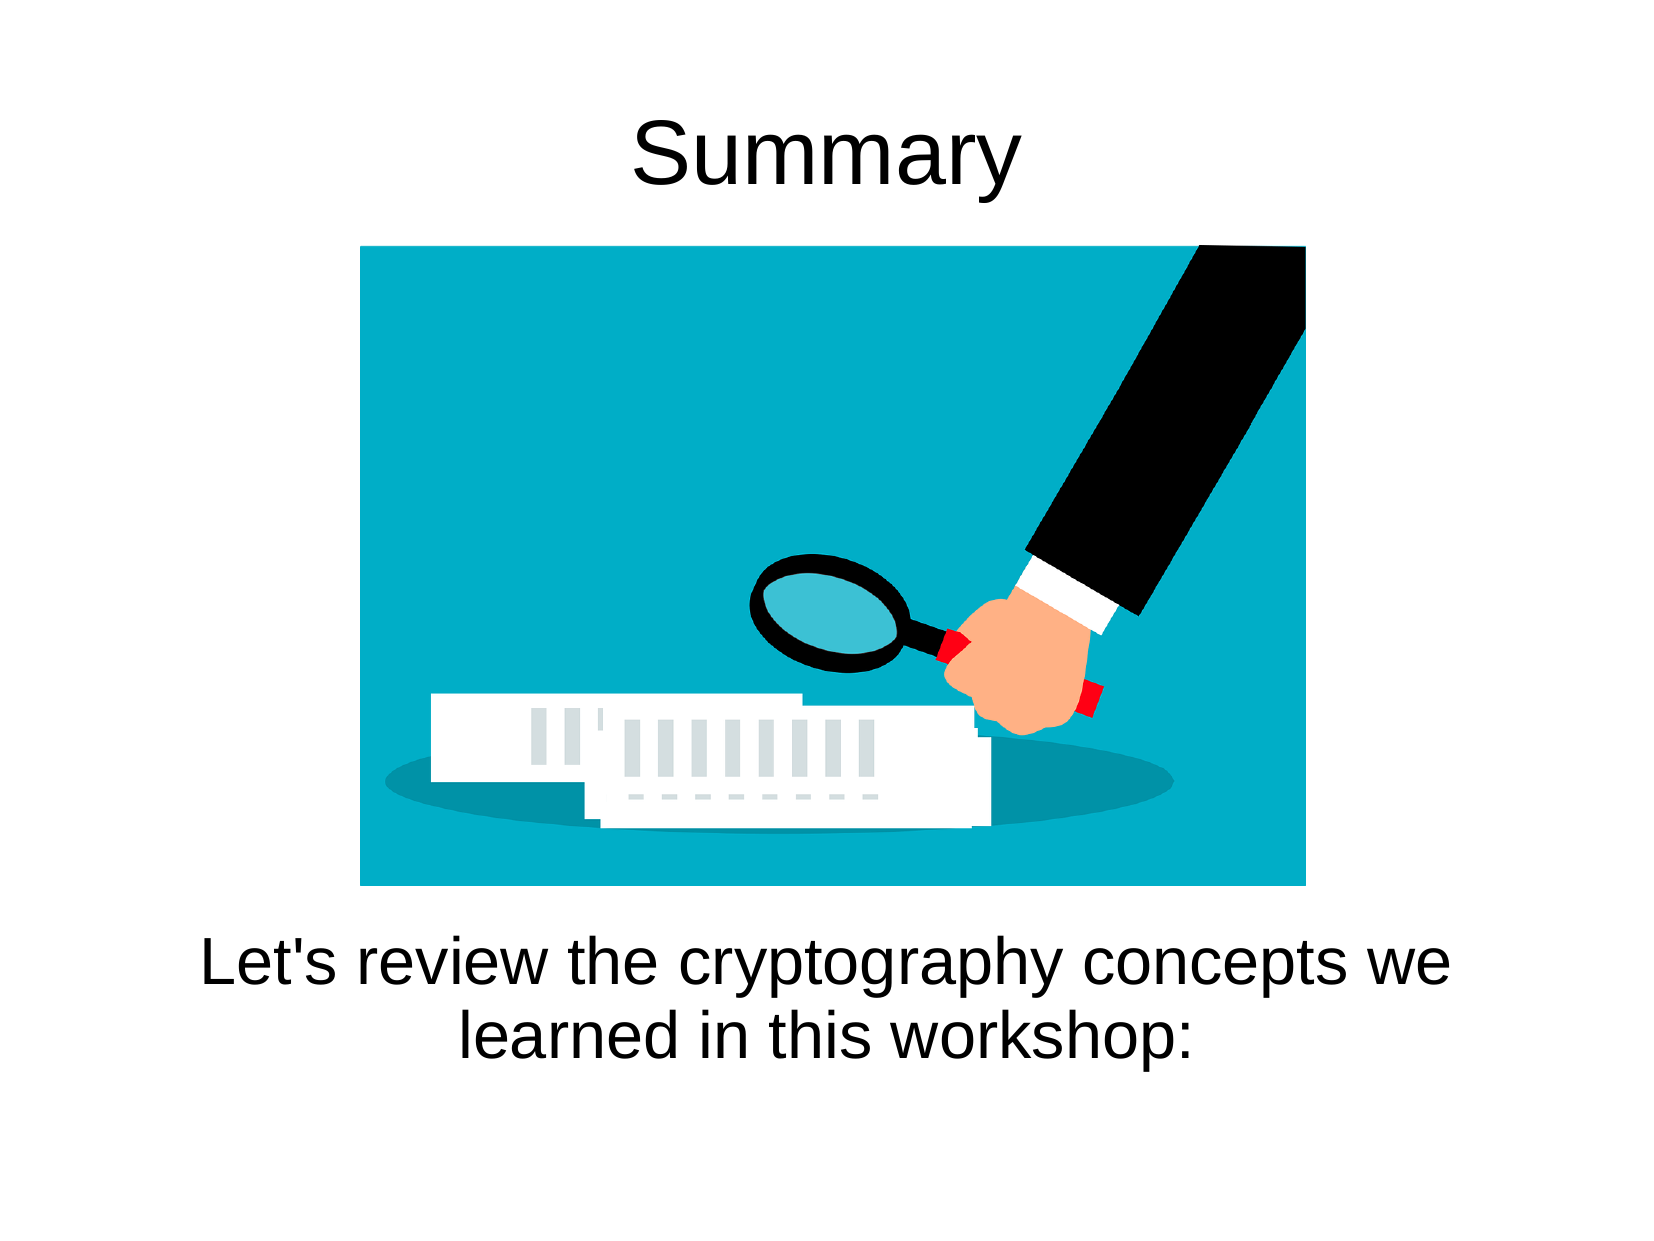

# Summary
Let's review the cryptography concepts we learned in this workshop: